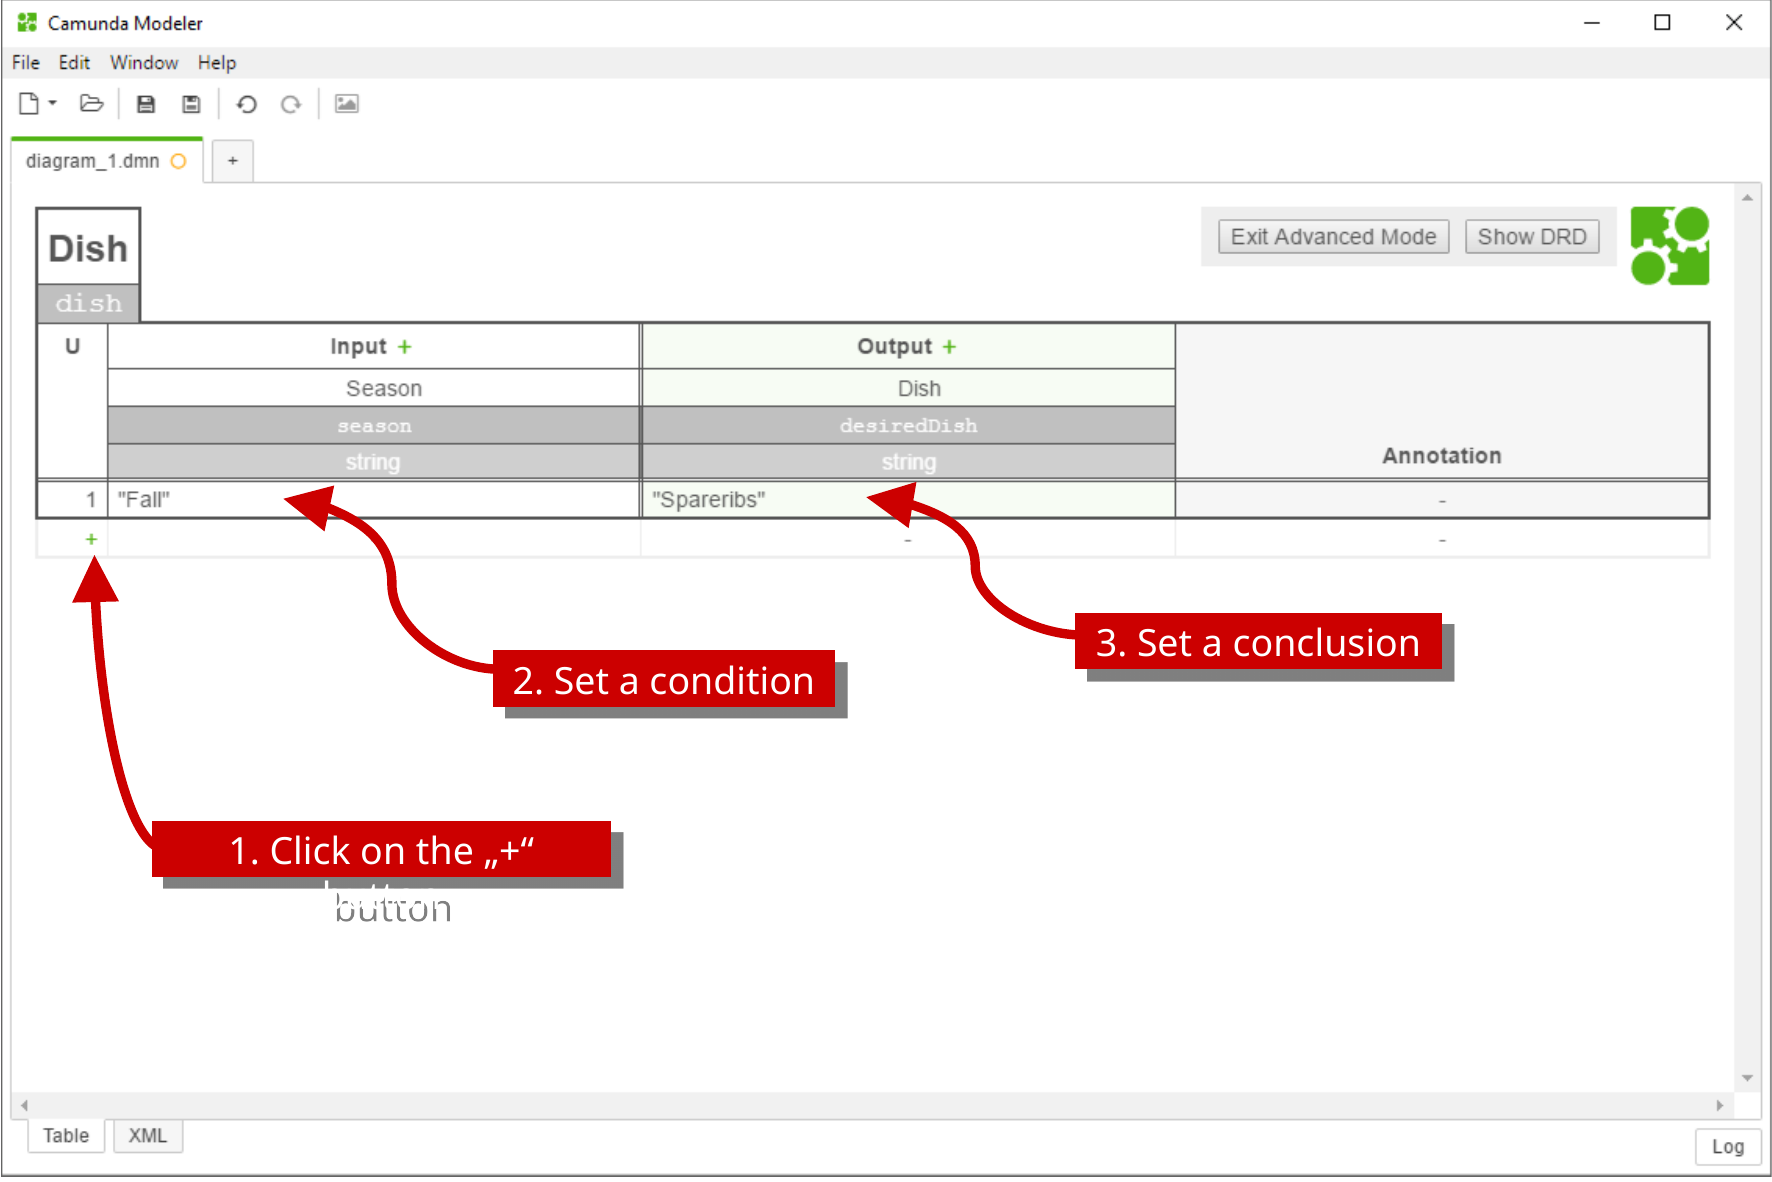

3. Set a conclusion
2. Set a condition
1. Click on the „+“ button